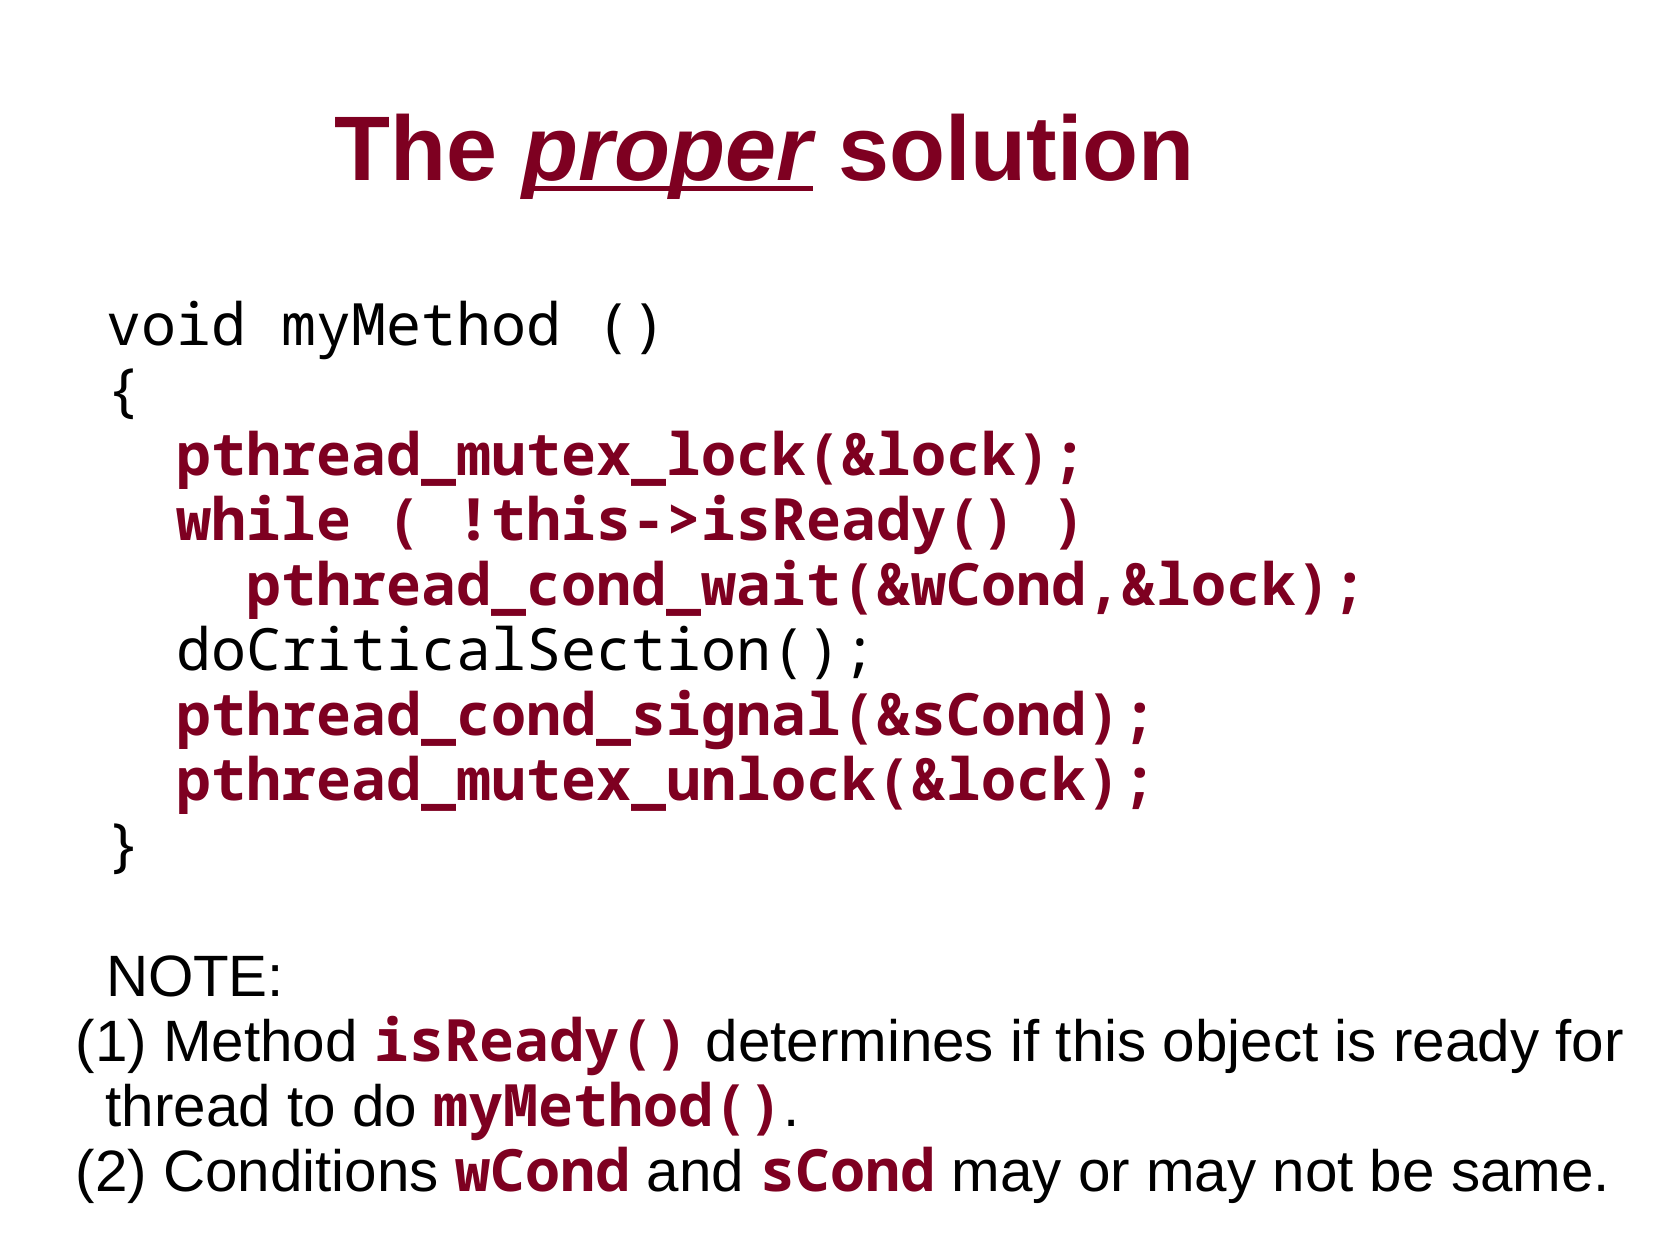

# The proper solution
void myMethod ()
{
 pthread_mutex_lock(&lock);
 while ( !this->isReady() )
 pthread_cond_wait(&wCond,&lock);
 doCriticalSection();
 pthread_cond_signal(&sCond);
 pthread_mutex_unlock(&lock);
}
NOTE:
(1) Method isReady() determines if this object is ready for thread to do myMethod().
(2) Conditions wCond and sCond may or may not be same.